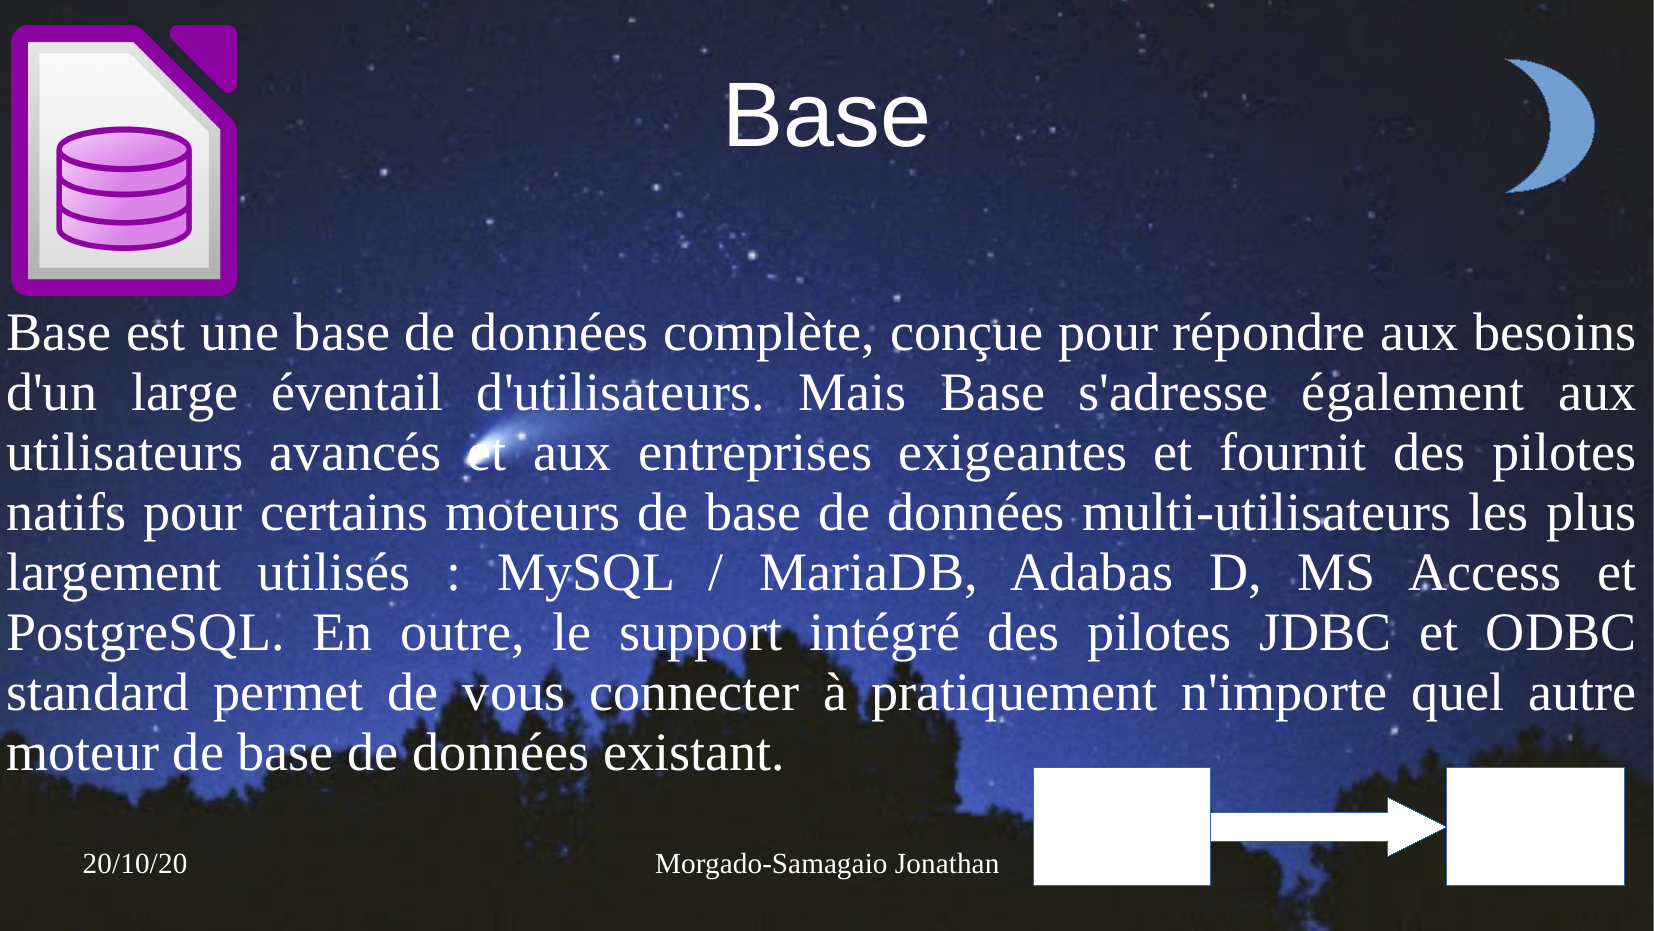

# Base
Base est une base de données complète, conçue pour répondre aux besoins d'un large éventail d'utilisateurs. Mais Base s'adresse également aux utilisateurs avancés et aux entreprises exigeantes et fournit des pilotes natifs pour certains moteurs de base de données multi-utilisateurs les plus largement utilisés : MySQL / MariaDB, Adabas D, MS Access et PostgreSQL. En outre, le support intégré des pilotes JDBC et ODBC standard permet de vous connecter à pratiquement n'importe quel autre moteur de base de données existant.
20/10/20
Morgado-Samagaio Jonathan